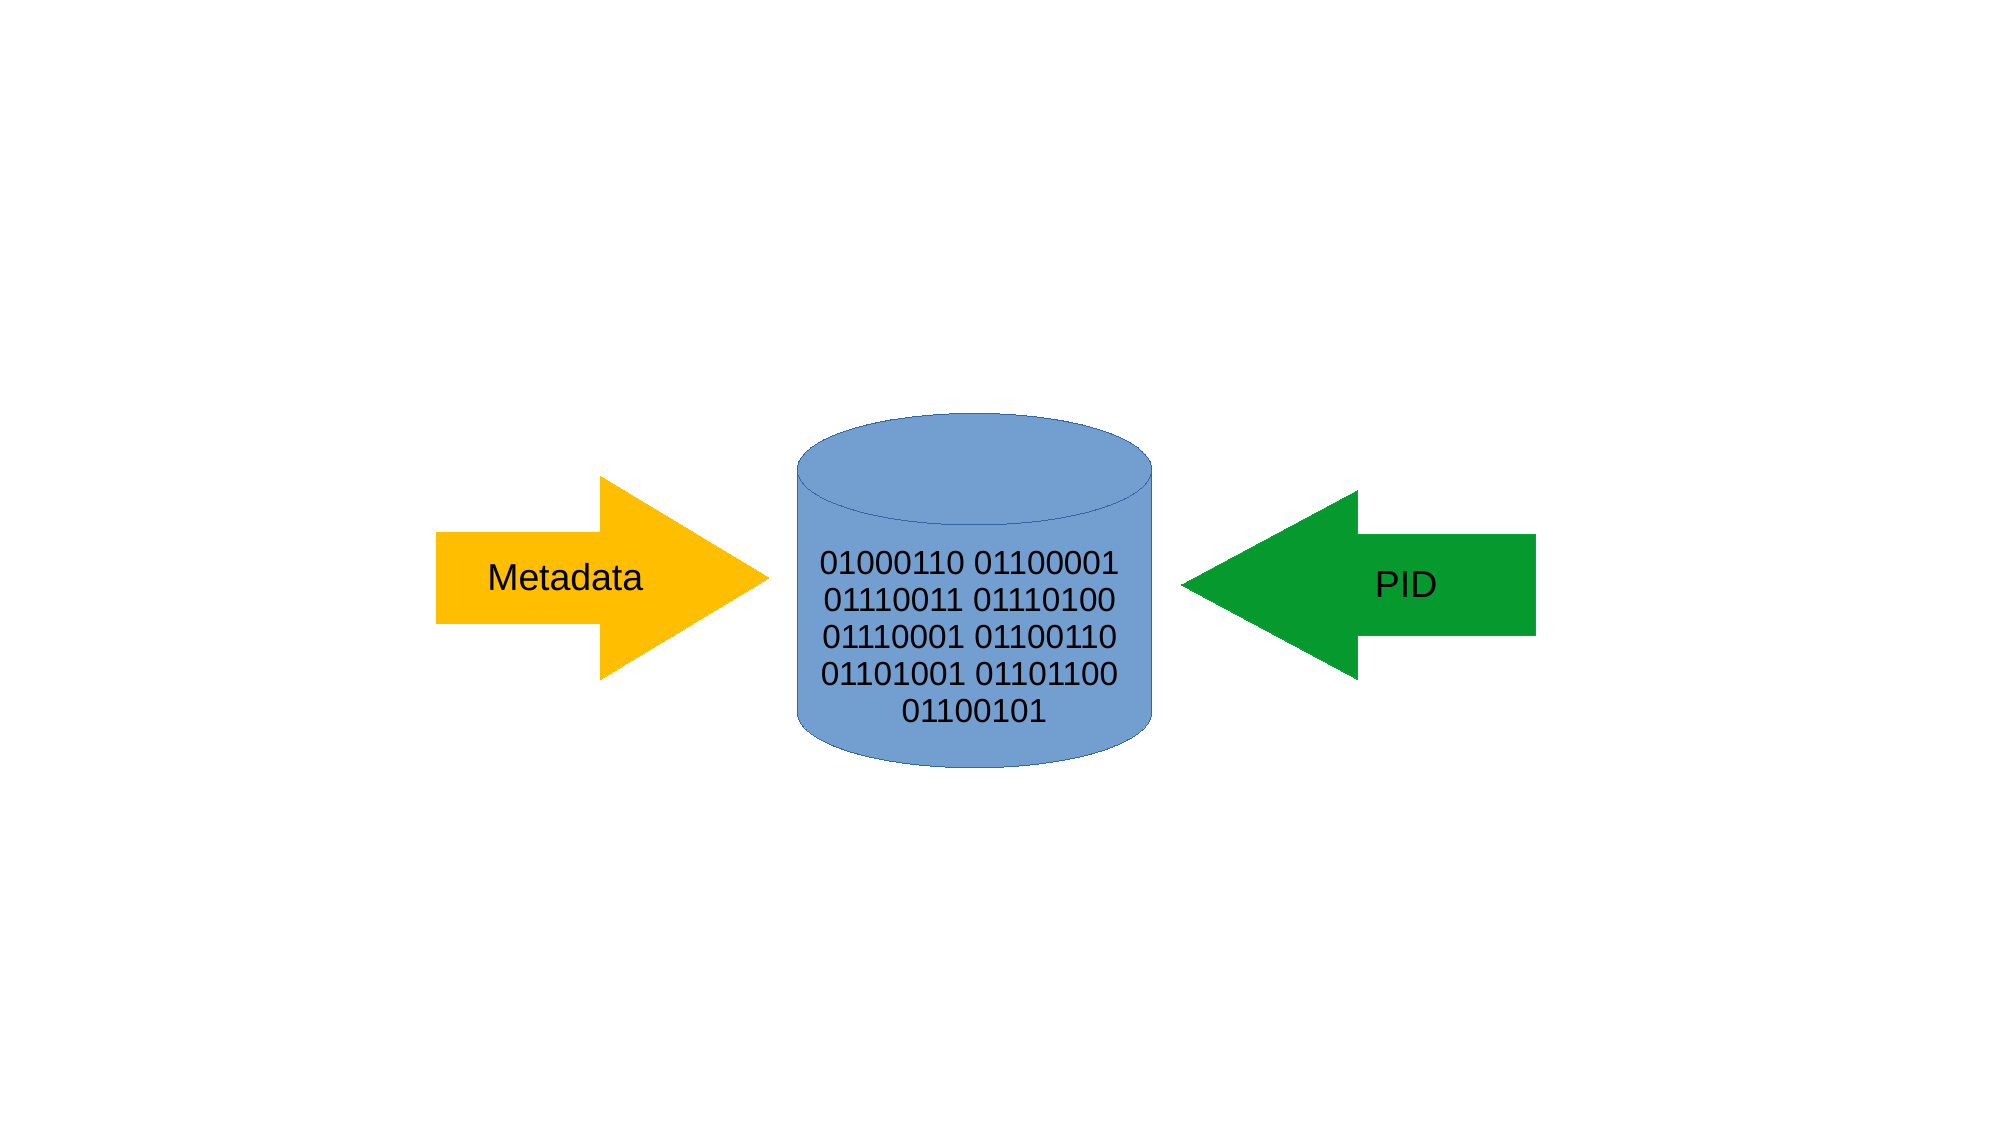

#
01000110 01100001
01110011 01110100
01110001 01100110
01101001 01101100
01100101
Metadata
PID